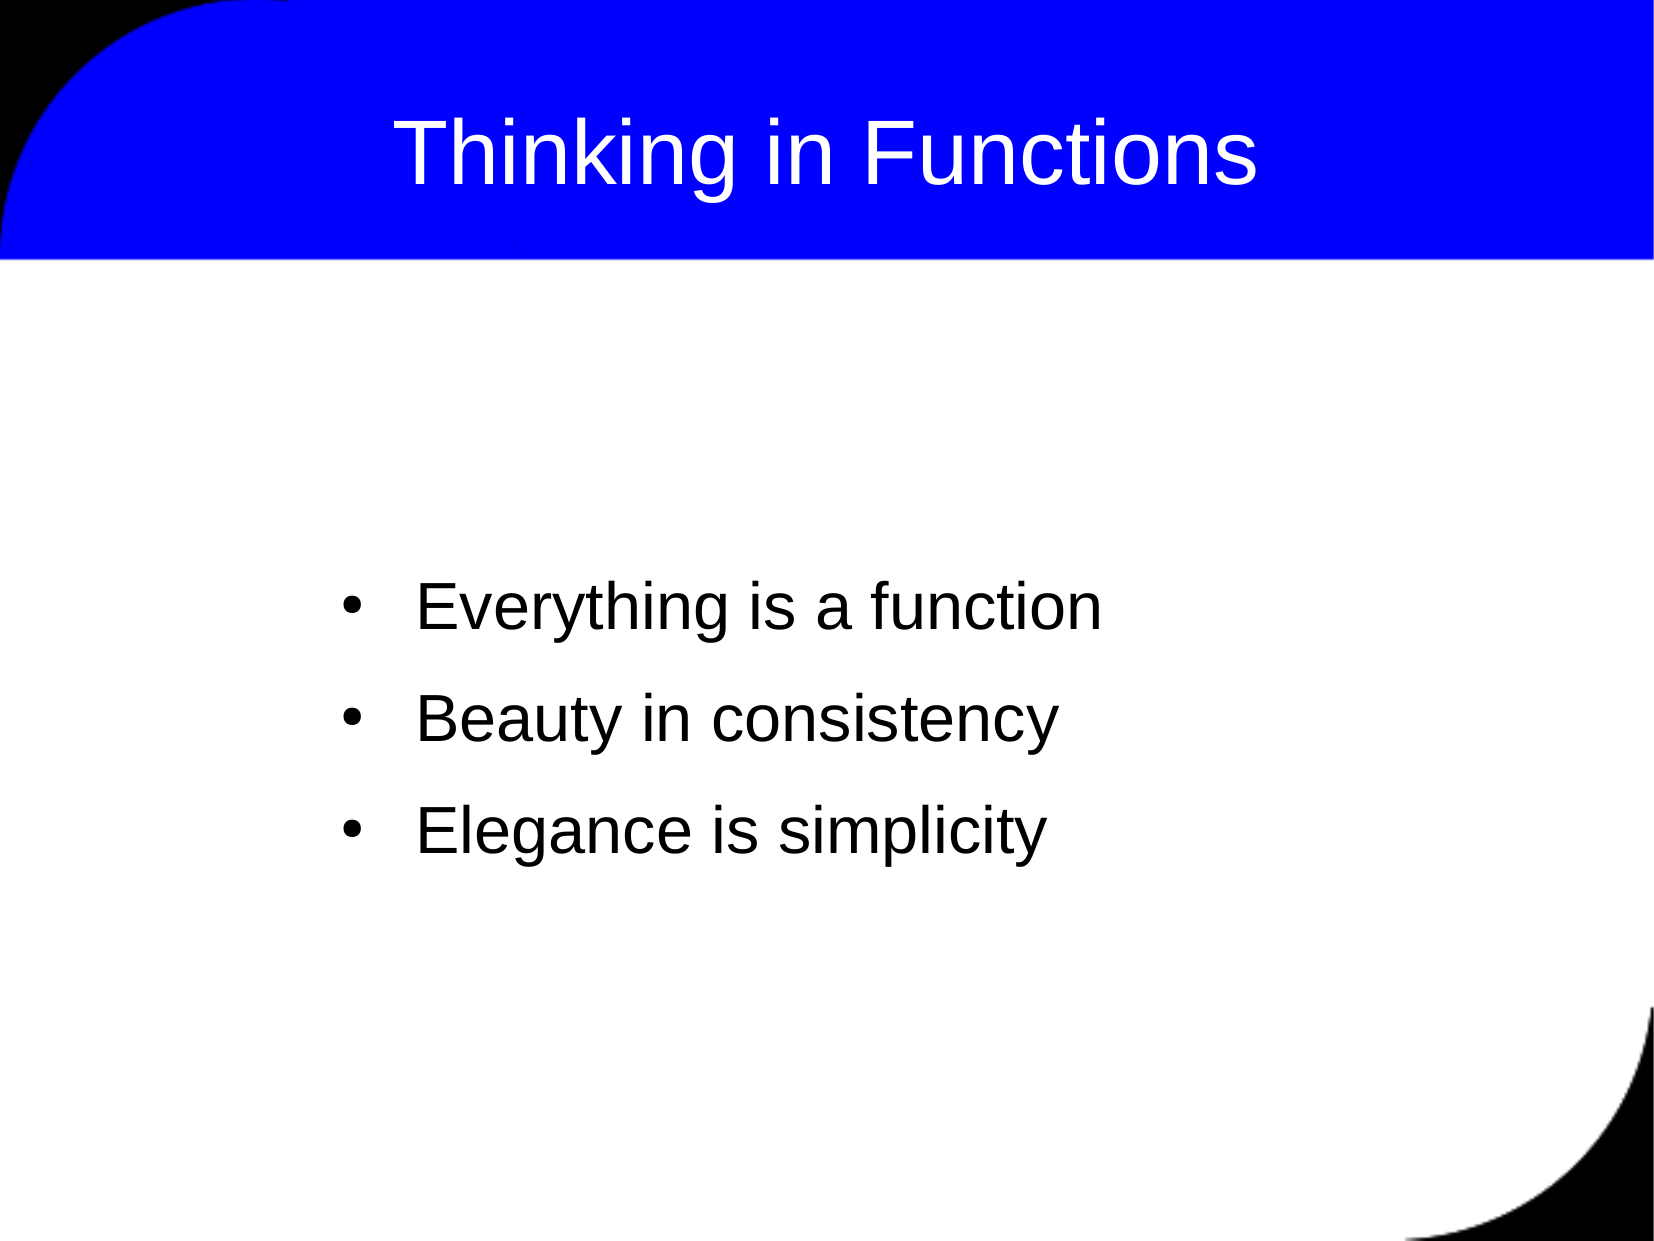

# Thinking in Functions
Everything is a function
Beauty in consistency
Elegance is simplicity